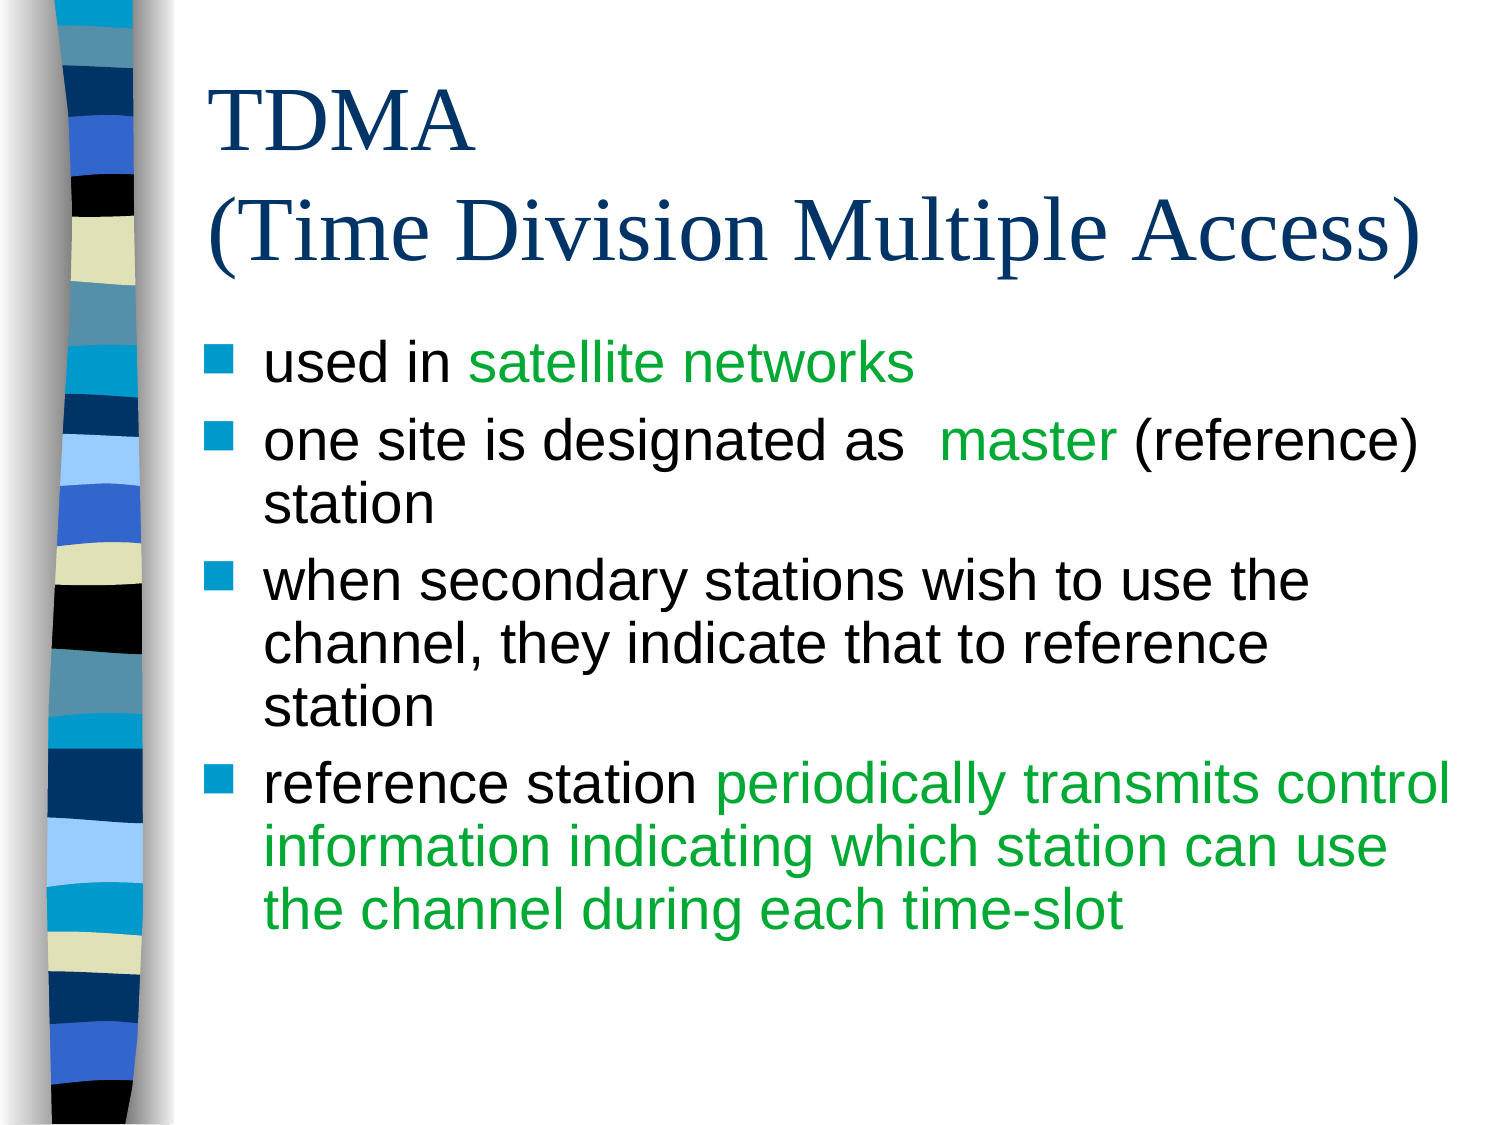

# TDMA (Time Division Multiple Access)
used in satellite networks
one site is designated as master (reference) station
when secondary stations wish to use the channel, they indicate that to reference station
reference station periodically transmits control information indicating which station can use the channel during each time-slot